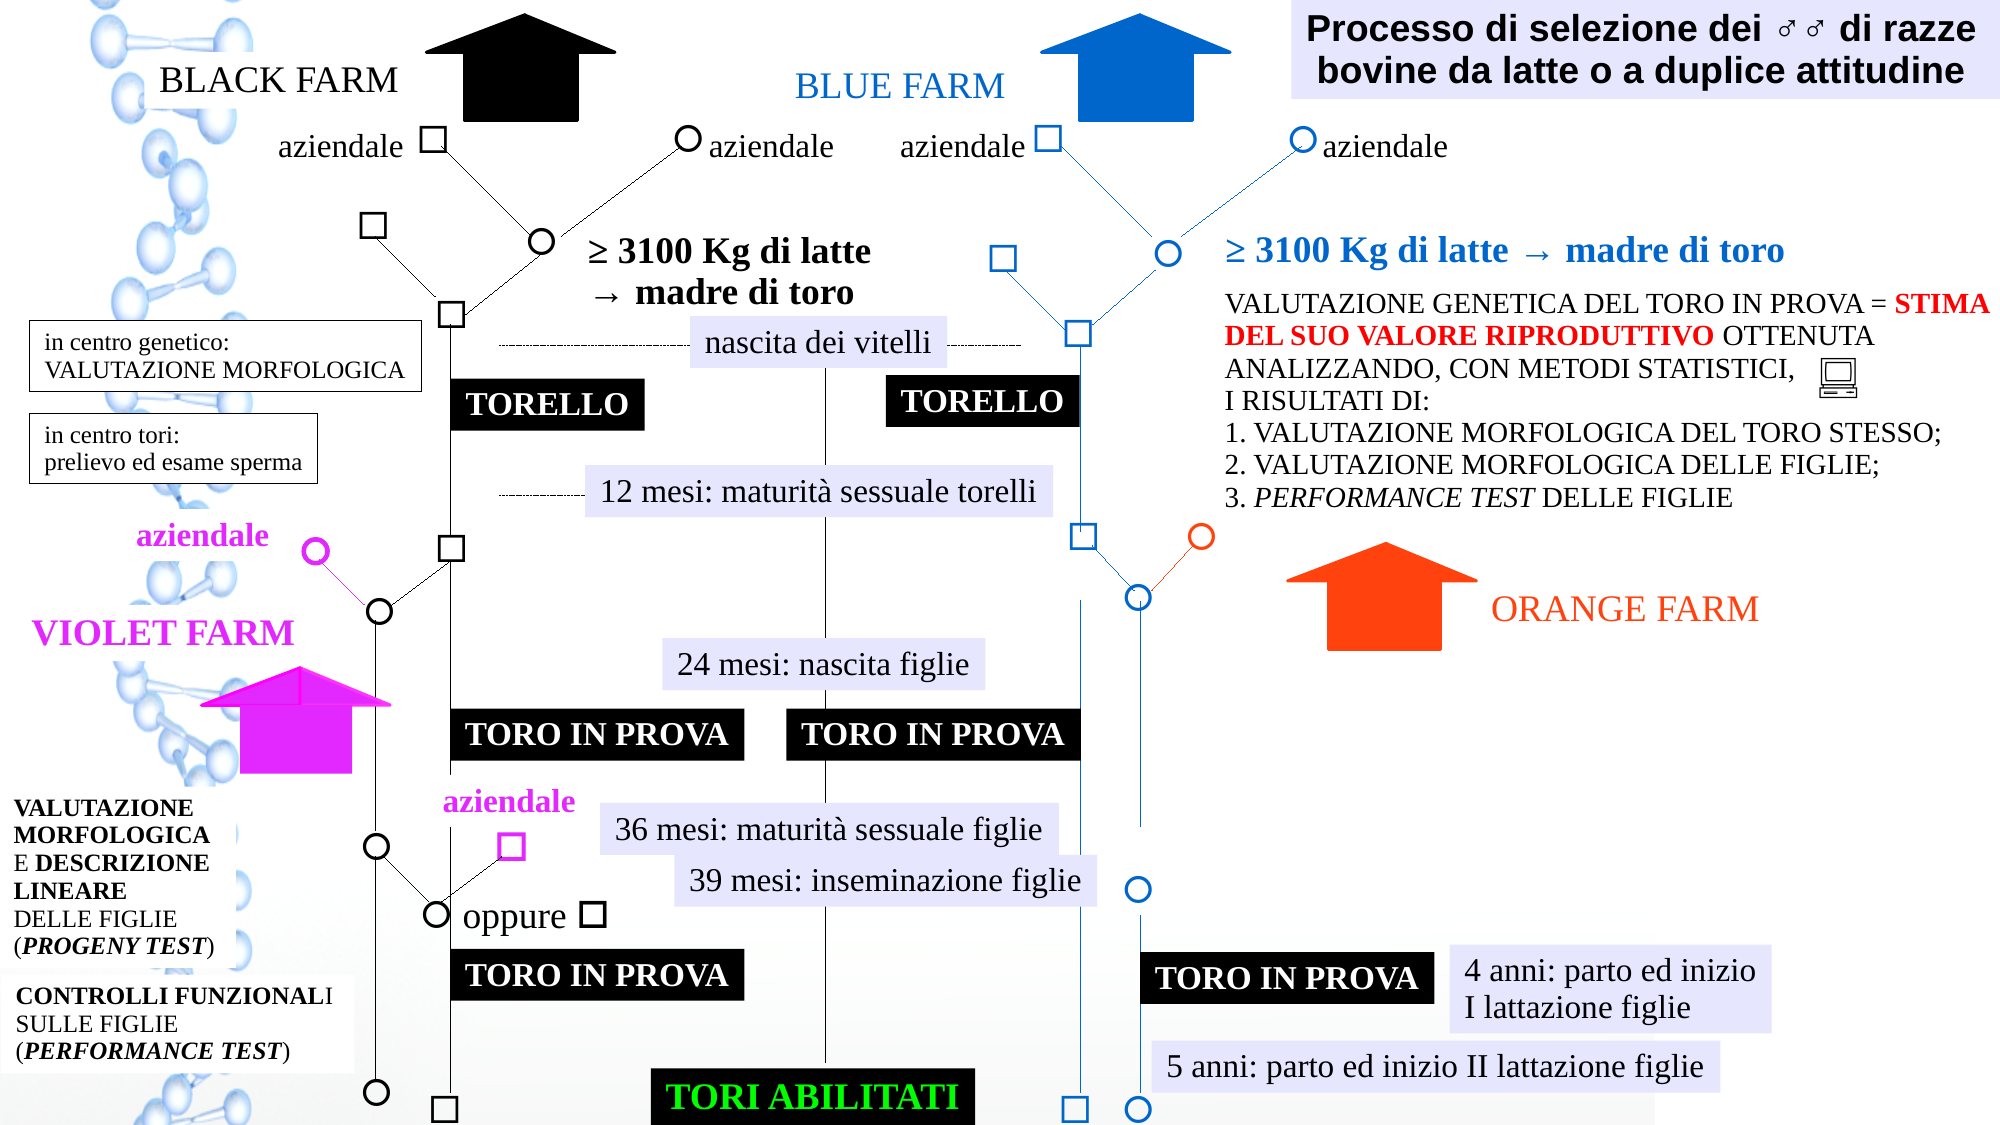

Processo di selezione dei ♂♂ di razze
 bovine da latte o a duplice attitudine
BLACK FARM
BLUE FARM


 aziendale aziendale aziendale aziendale



≥ 3100 Kg di latte → madre di toro

≥ 3100 Kg di latte
→ madre di toro


VALUTAZIONE GENETICA DEL TORO IN PROVA = STIMA
DEL SUO VALORE RIPRODUTTIVO OTTENUTA
ANALIZZANDO, CON METODI STATISTICI,
I RISULTATI DI:
1. VALUTAZIONE MORFOLOGICA DEL TORO STESSO;
2. VALUTAZIONE MORFOLOGICA DELLE FIGLIE;
3. PERFORMANCE TEST DELLE FIGLIE


nascita dei vitelli
in centro genetico:
VALUTAZIONE MORFOLOGICA

TORELLO
TORELLO
in centro tori:
prelievo ed esame sperma
12 mesi: maturità sessuale torelli
aziendale
 




ORANGE FARM

VIOLET FARM
24 mesi: nascita figlie
TORO IN PROVA
TORO IN PROVA
aziendale
VALUTAZIONE
MORFOLOGICA
E DESCRIZIONE
LINEARE
DELLE FIGLIE
(PROGENY TEST)
36 mesi: maturità sessuale figlie


39 mesi: inseminazione figlie

 oppure 
4 anni: parto ed inizio
I lattazione figlie
TORO IN PROVA
TORO IN PROVA
CONTROLLI FUNZIONALI
SULLE FIGLIE
(PERFORMANCE TEST)
5 anni: parto ed inizio II lattazione figlie
TORI ABILITATI



